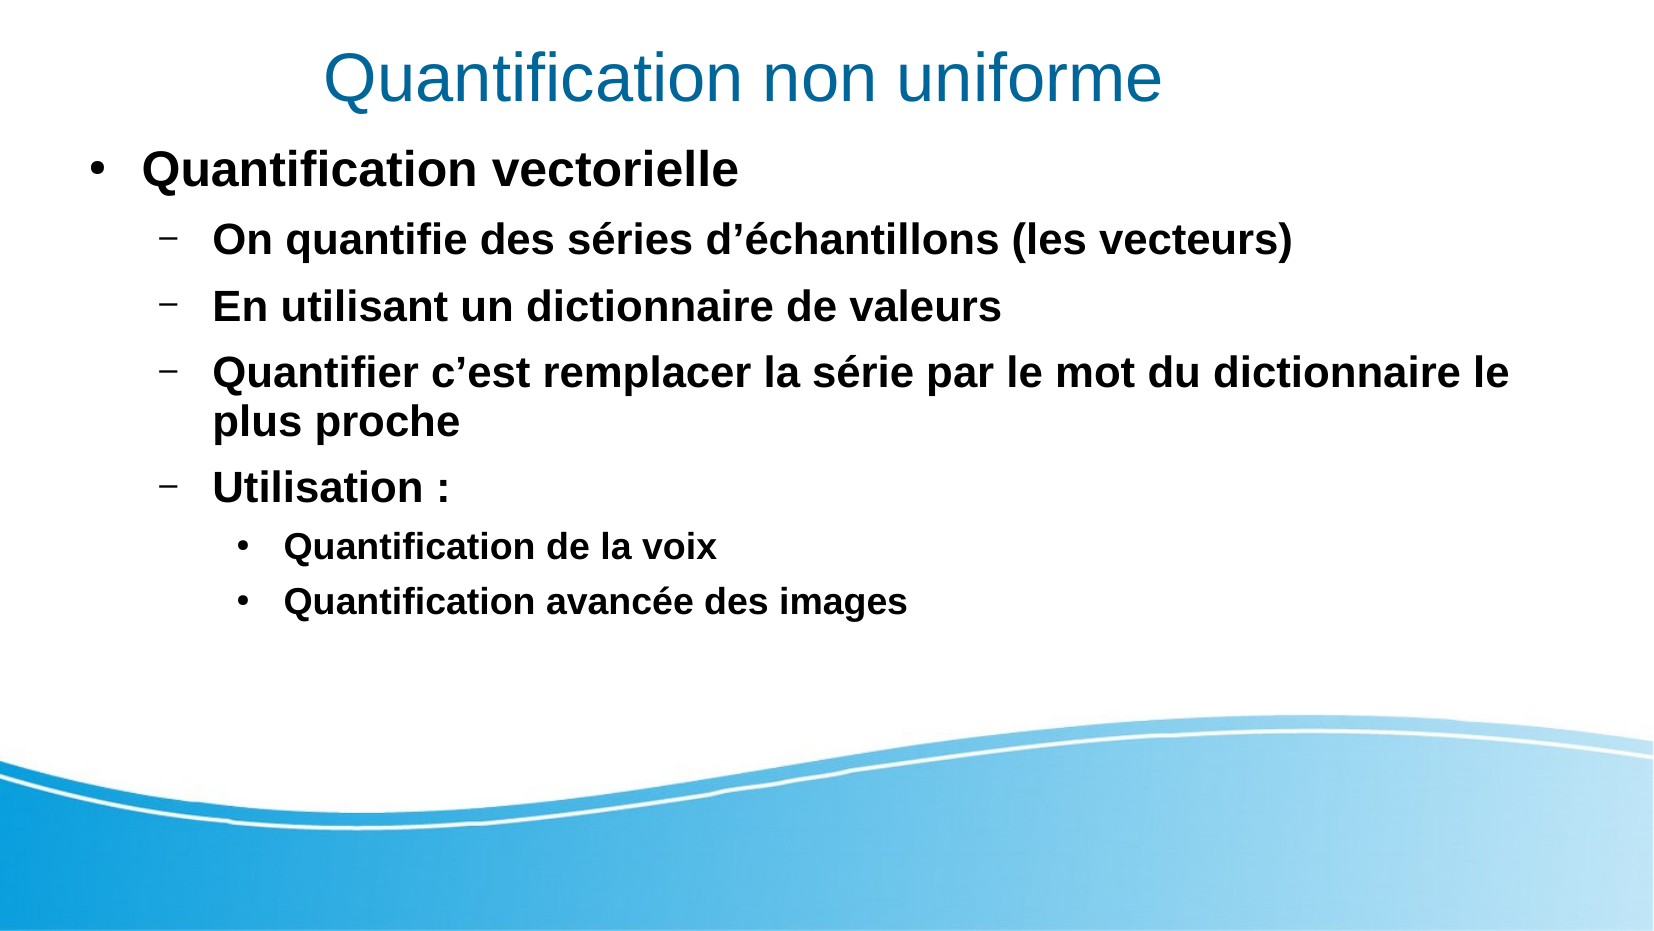

# Quantification non uniforme
Quantification vectorielle
On quantifie des séries d’échantillons (les vecteurs)
En utilisant un dictionnaire de valeurs
Quantifier c’est remplacer la série par le mot du dictionnaire le plus proche
Utilisation :
Quantification de la voix
Quantification avancée des images